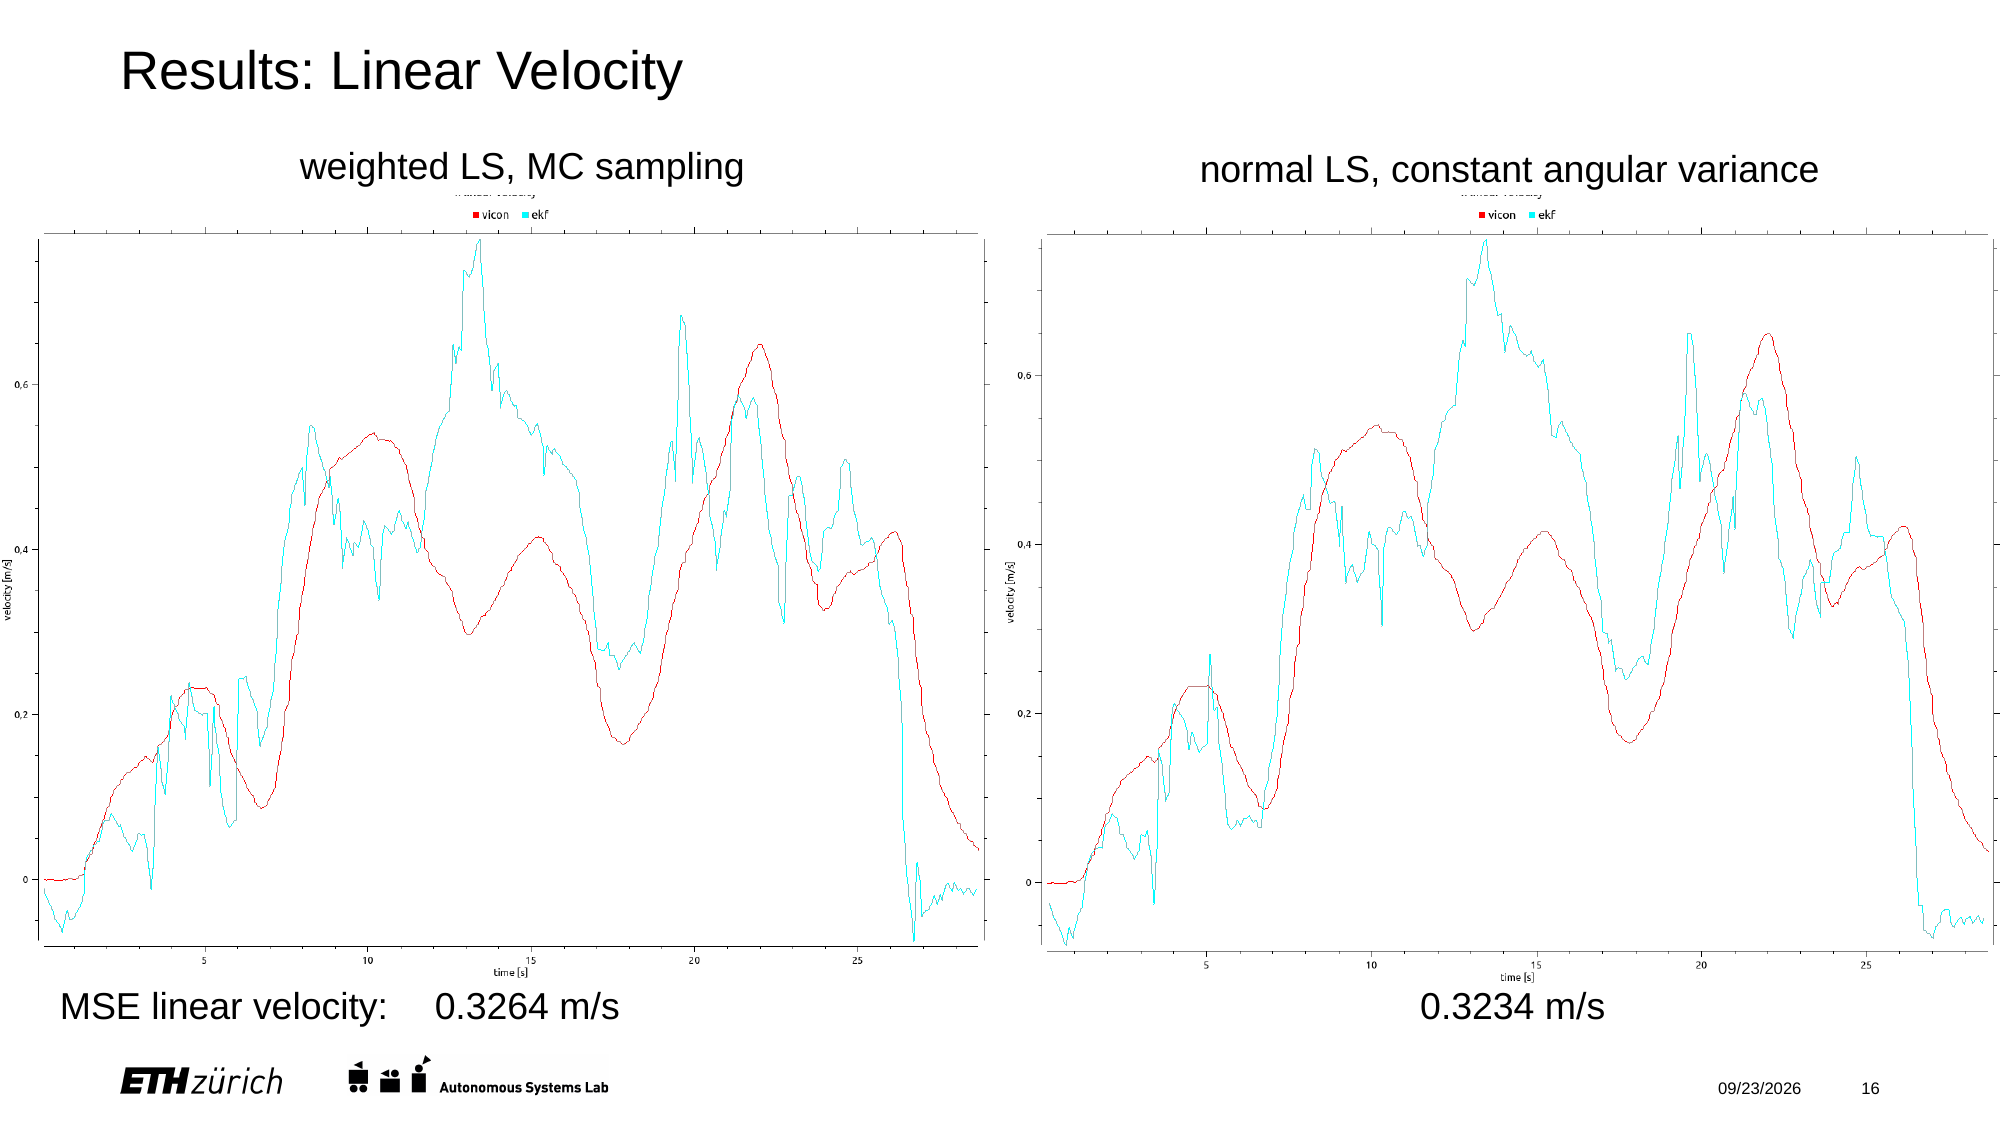

# Results: Linear Velocity
weighted LS, MC sampling
normal LS, constant angular variance
MSE linear velocity:	0.3264 m/s											 0.3234 m/s